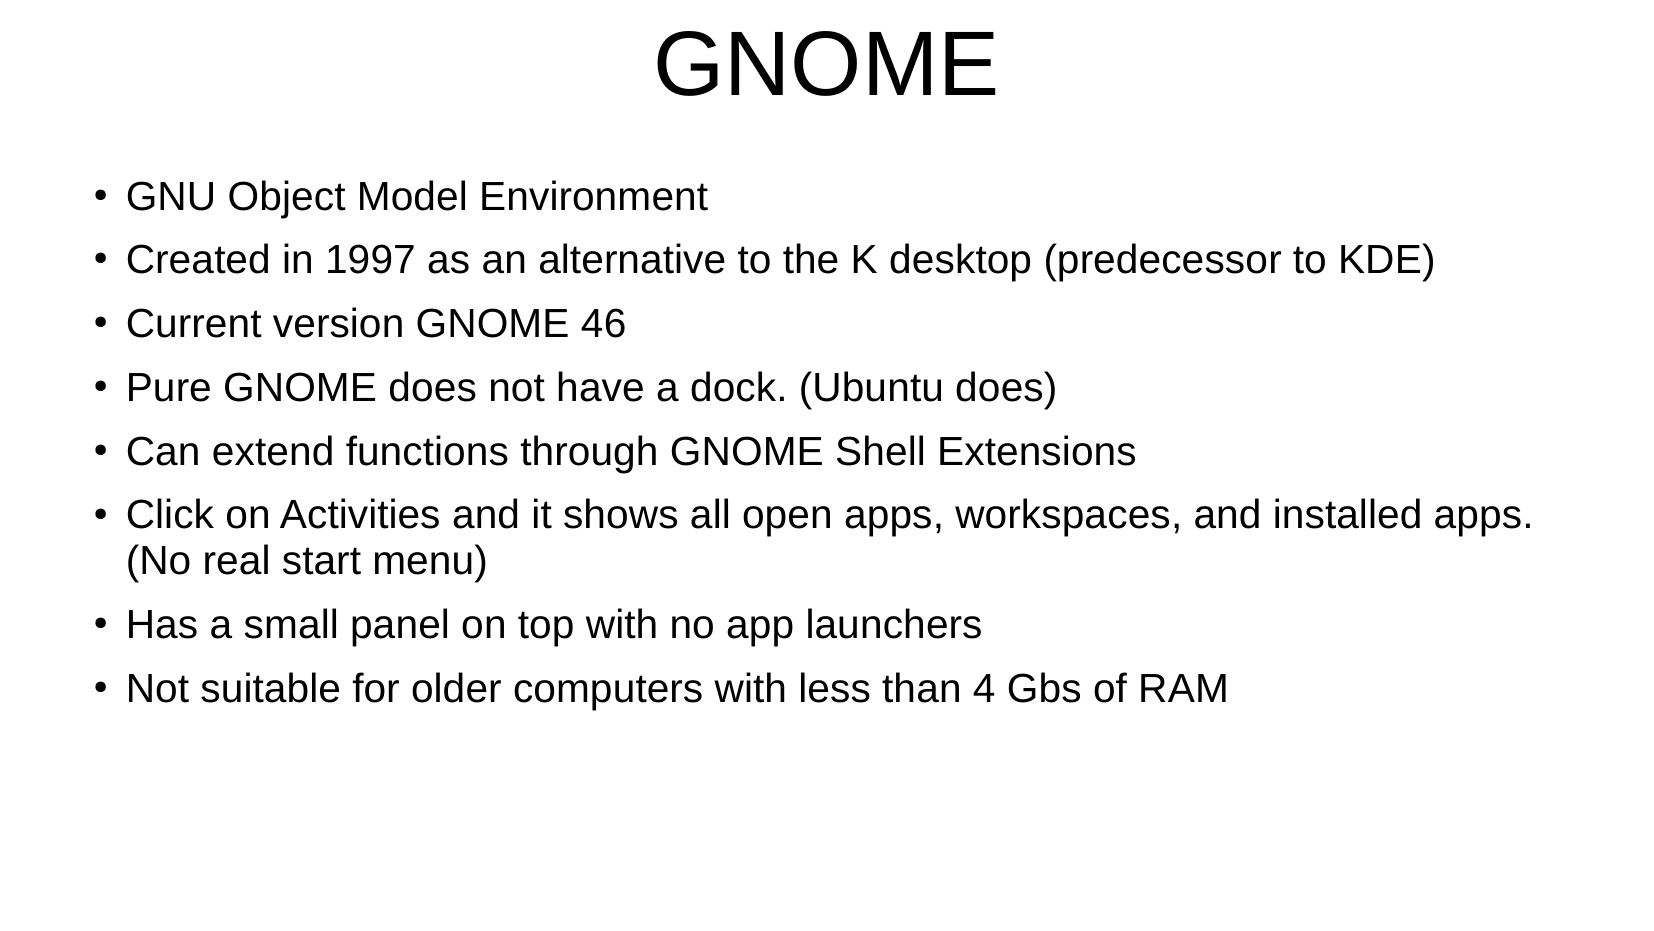

# GNOME
GNU Object Model Environment
Created in 1997 as an alternative to the K desktop (predecessor to KDE)
Current version GNOME 46
Pure GNOME does not have a dock. (Ubuntu does)
Can extend functions through GNOME Shell Extensions
Click on Activities and it shows all open apps, workspaces, and installed apps. (No real start menu)
Has a small panel on top with no app launchers
Not suitable for older computers with less than 4 Gbs of RAM